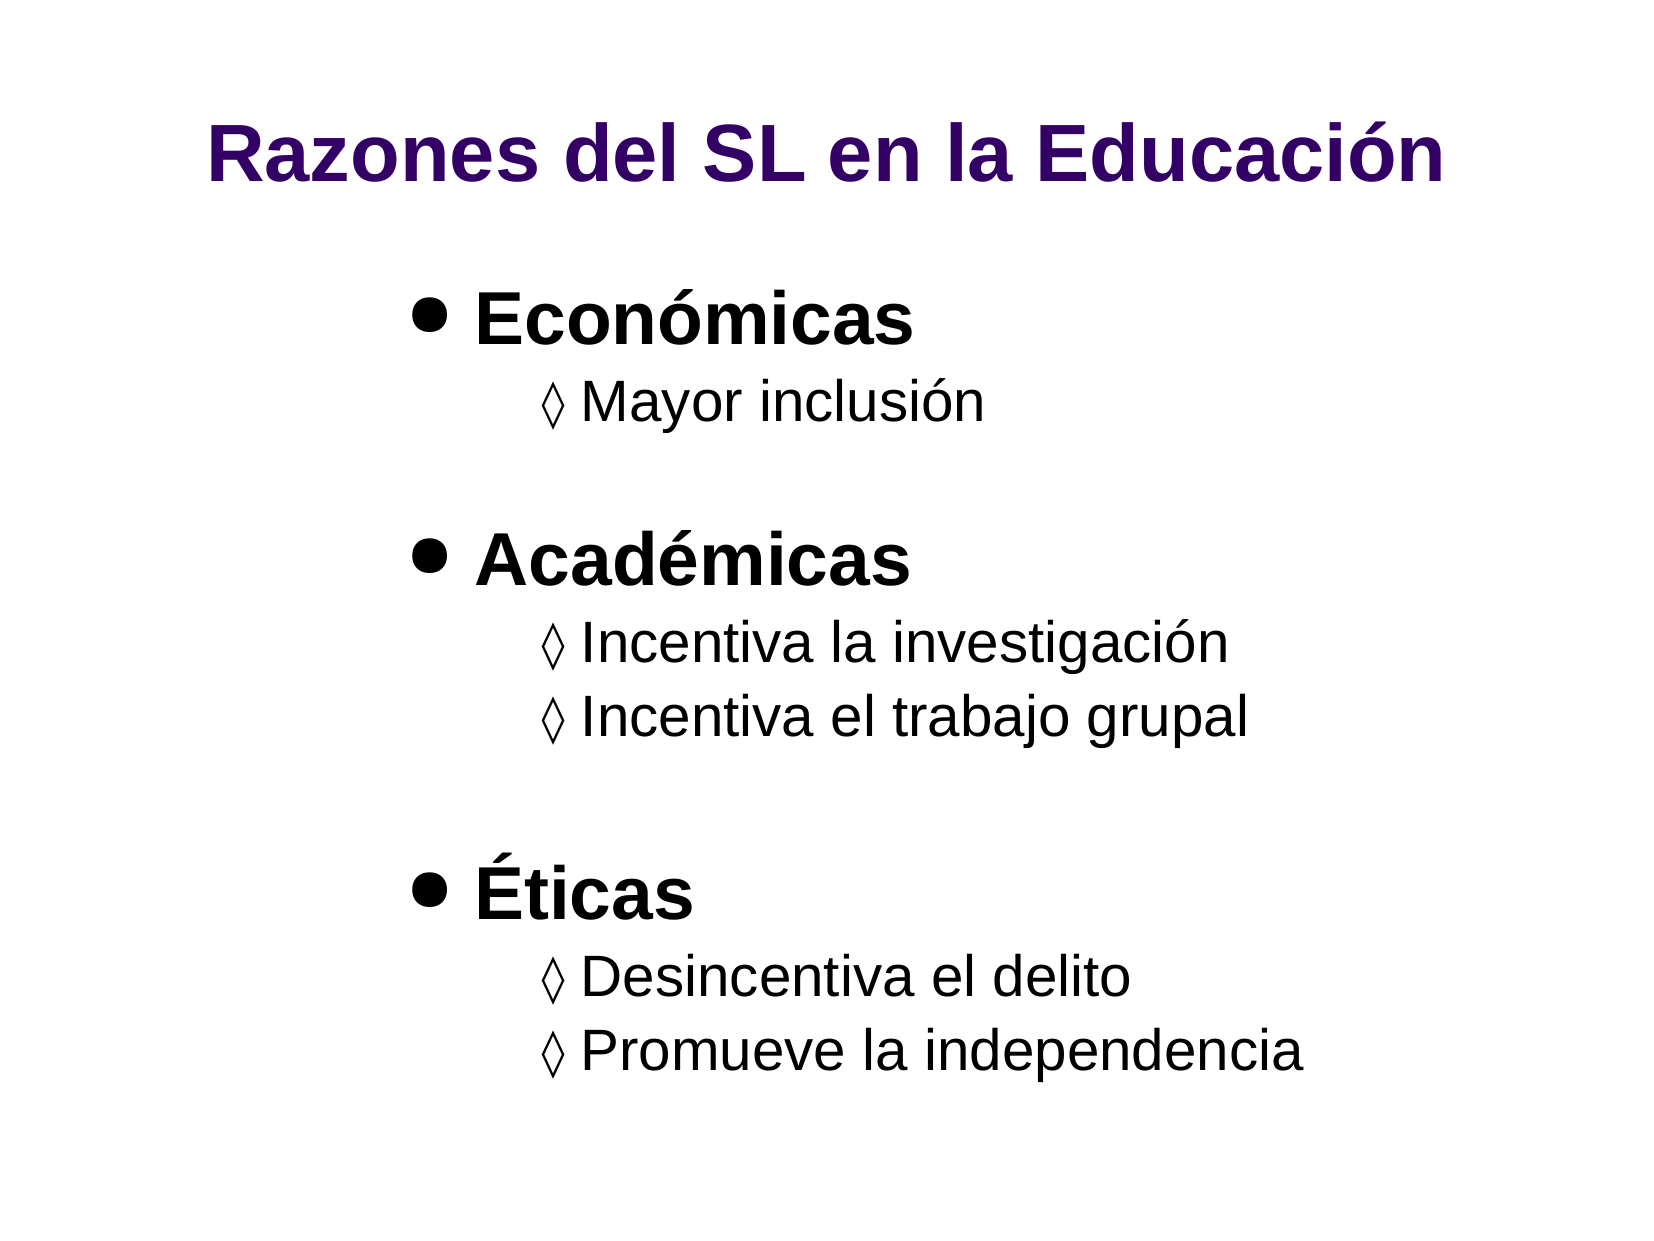

# Razones del SL en la Educación
 Económicas
 Mayor inclusión
 Académicas
 Incentiva la investigación
 Incentiva el trabajo grupal
 Éticas
 Desincentiva el delito
 Promueve la independencia